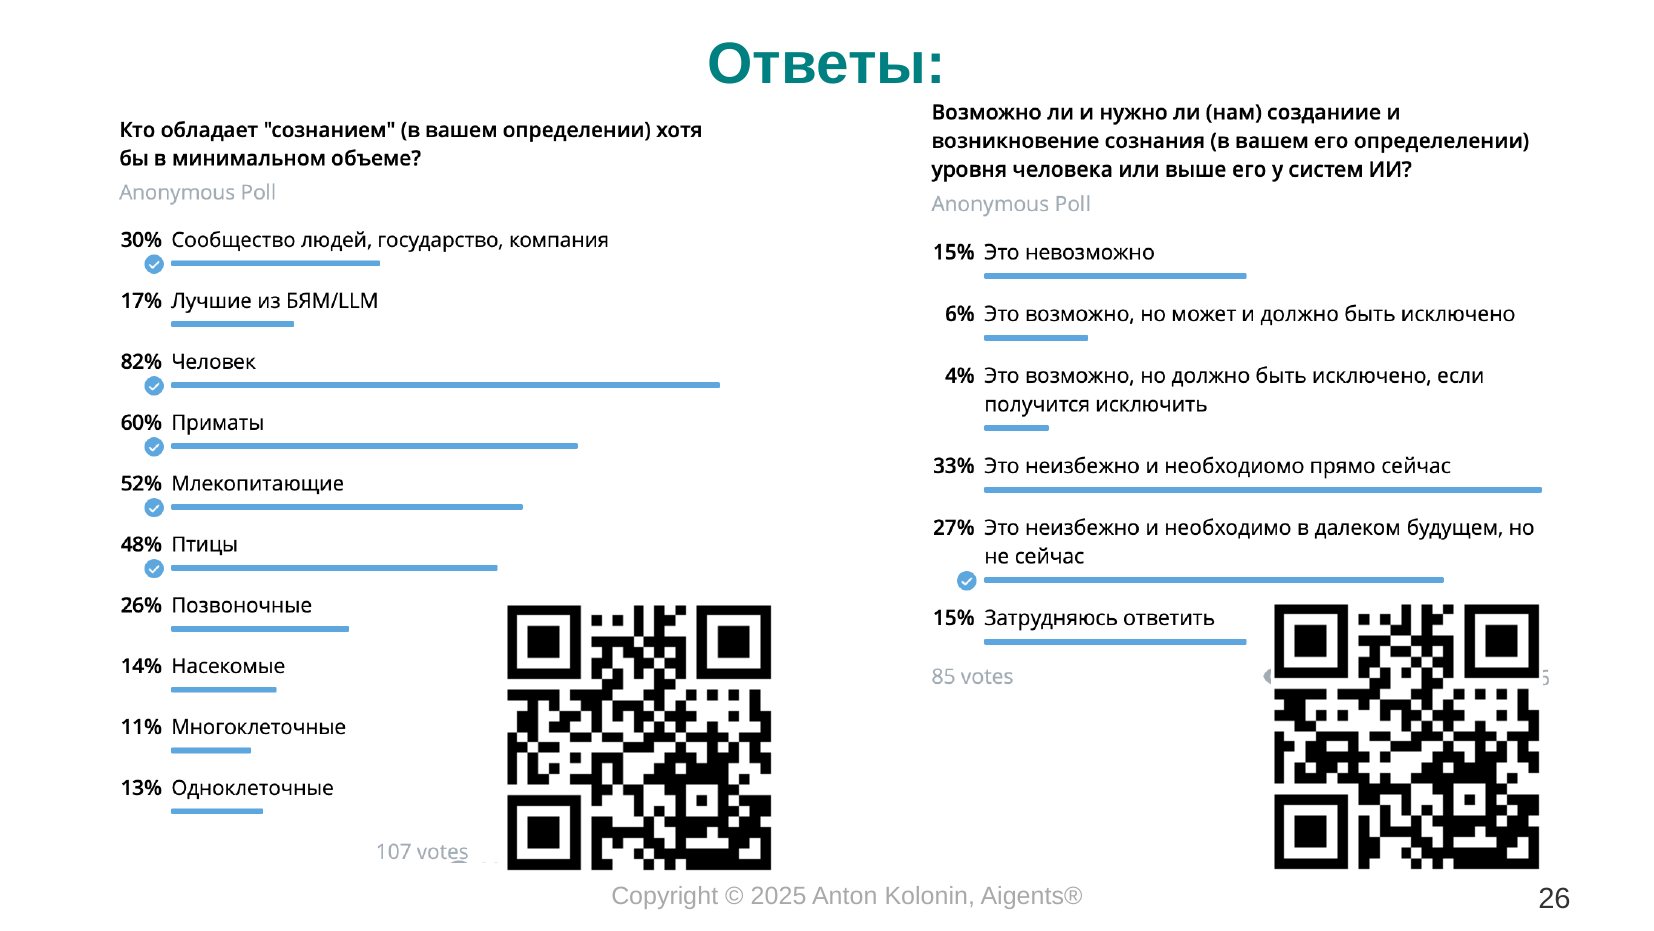

Ответы:
Copyright © 2025 Anton Kolonin, Aigents®
26